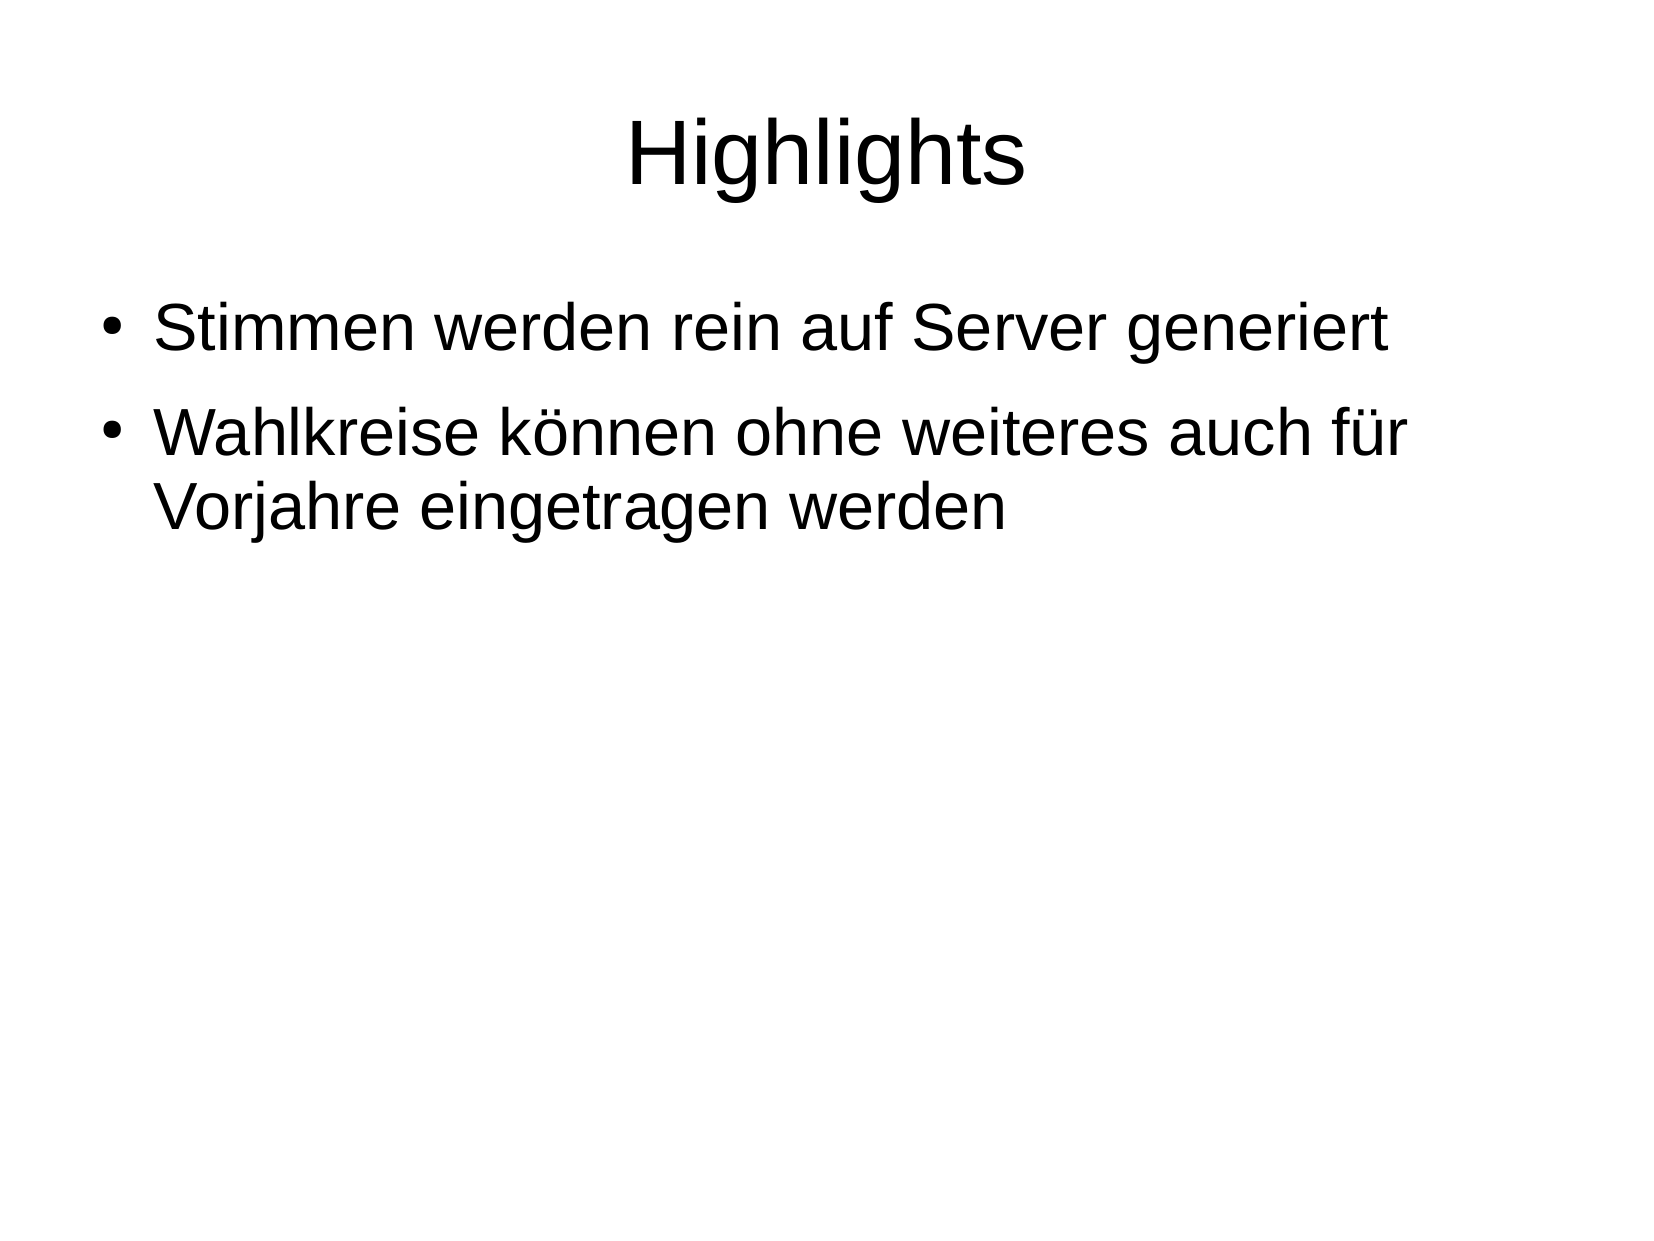

# Highlights
Stimmen werden rein auf Server generiert
Wahlkreise können ohne weiteres auch für Vorjahre eingetragen werden